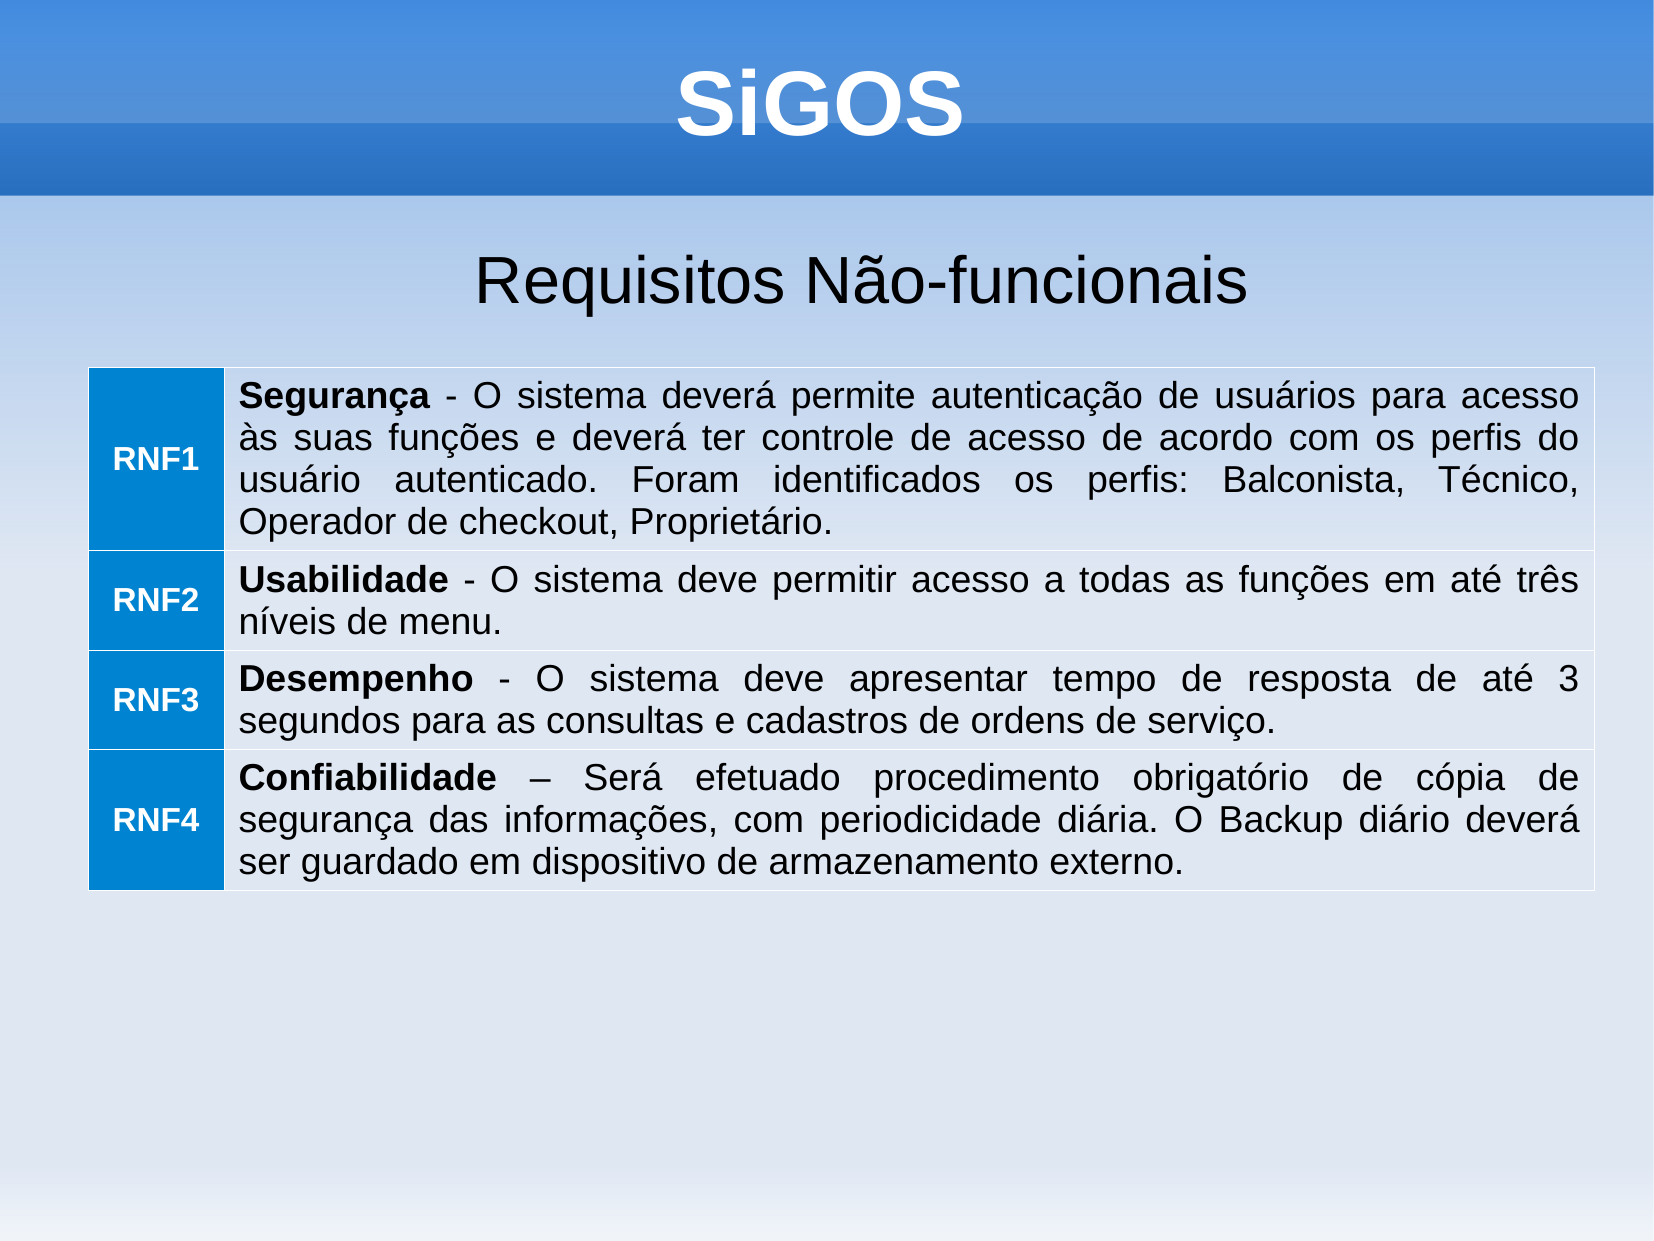

# SiGOS
Requisitos Não-funcionais
| RNF1 | Segurança - O sistema deverá permite autenticação de usuários para acesso às suas funções e deverá ter controle de acesso de acordo com os perfis do usuário autenticado. Foram identificados os perfis: Balconista, Técnico, Operador de checkout, Proprietário. |
| --- | --- |
| RNF2 | Usabilidade - O sistema deve permitir acesso a todas as funções em até três níveis de menu. |
| RNF3 | Desempenho - O sistema deve apresentar tempo de resposta de até 3 segundos para as consultas e cadastros de ordens de serviço. |
| RNF4 | Confiabilidade – Será efetuado procedimento obrigatório de cópia de segurança das informações, com periodicidade diária. O Backup diário deverá ser guardado em dispositivo de armazenamento externo. |